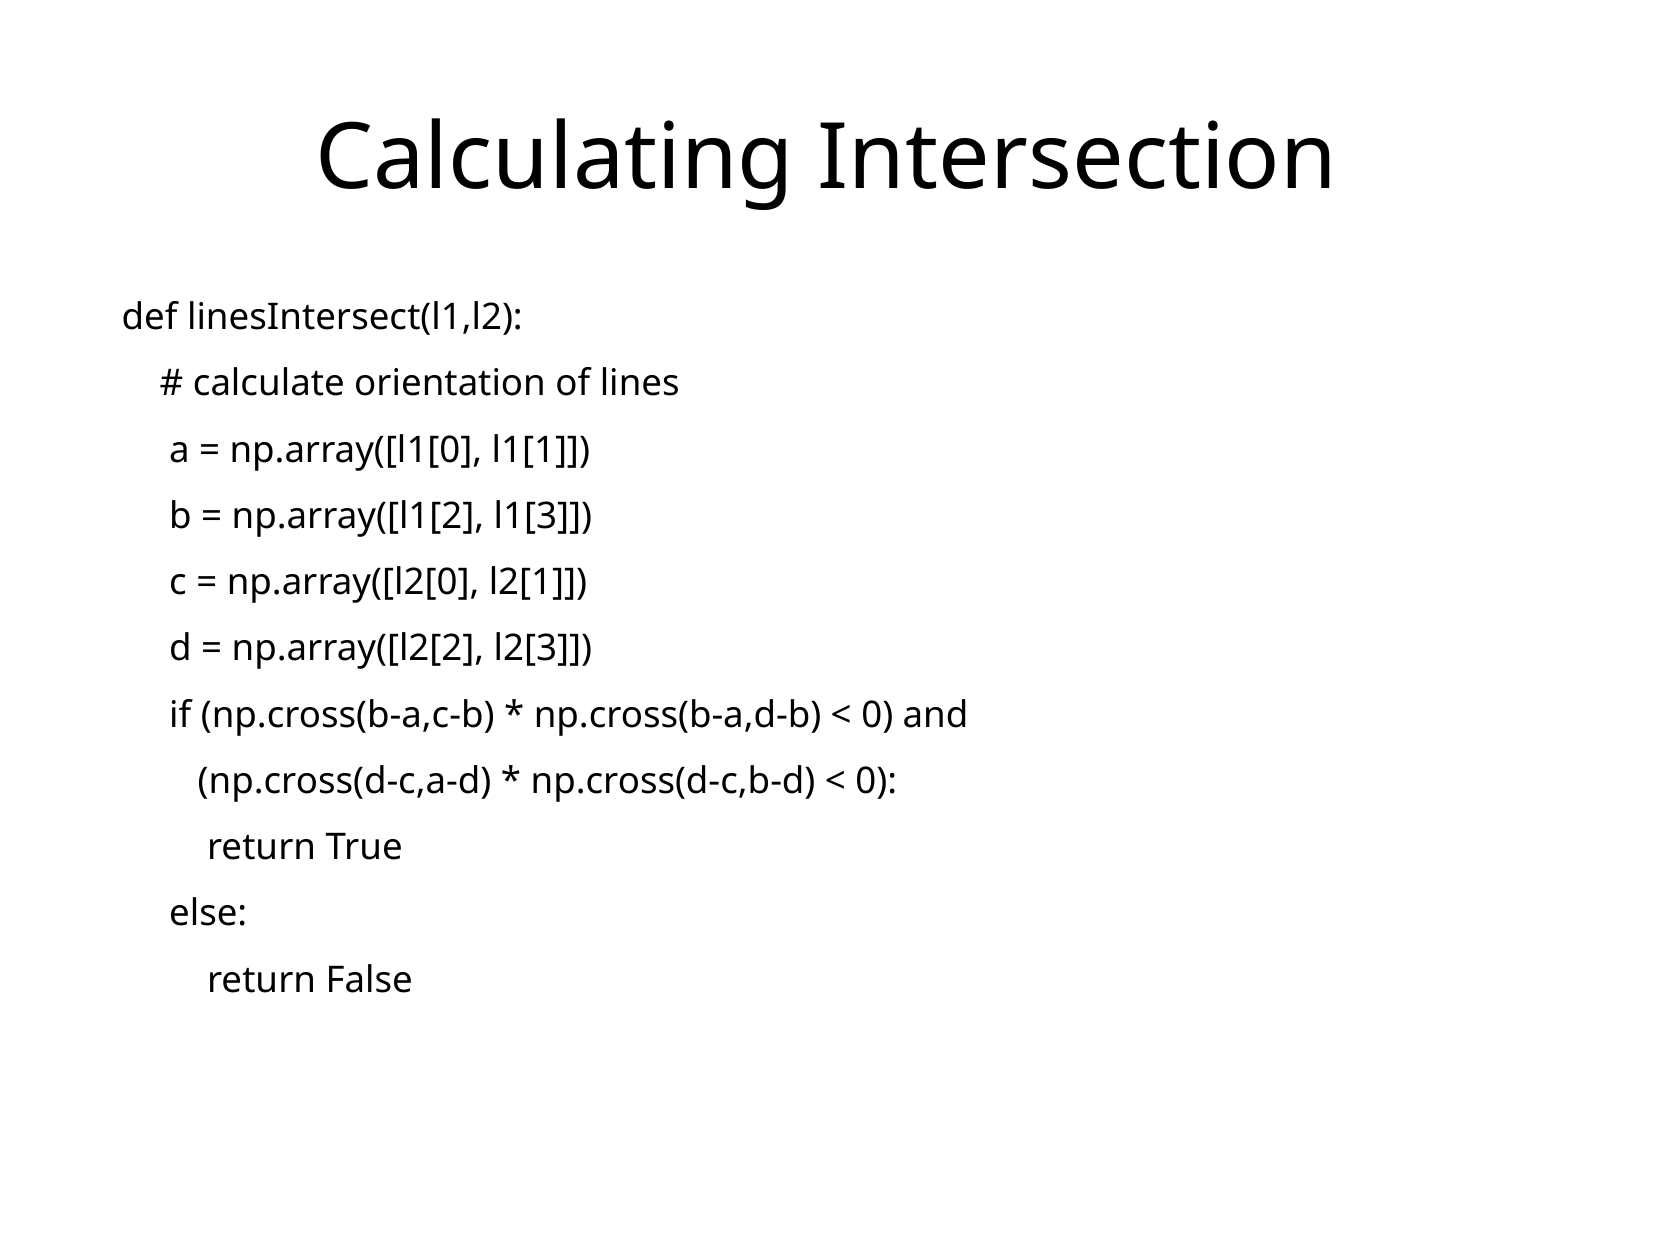

# Calculating Intersection
def linesIntersect(l1,l2):
 # calculate orientation of lines
 a = np.array([l1[0], l1[1]])
 b = np.array([l1[2], l1[3]])
 c = np.array([l2[0], l2[1]])
 d = np.array([l2[2], l2[3]])
 if (np.cross(b-a,c-b) * np.cross(b-a,d-b) < 0) and
 (np.cross(d-c,a-d) * np.cross(d-c,b-d) < 0):
 return True
 else:
 return False